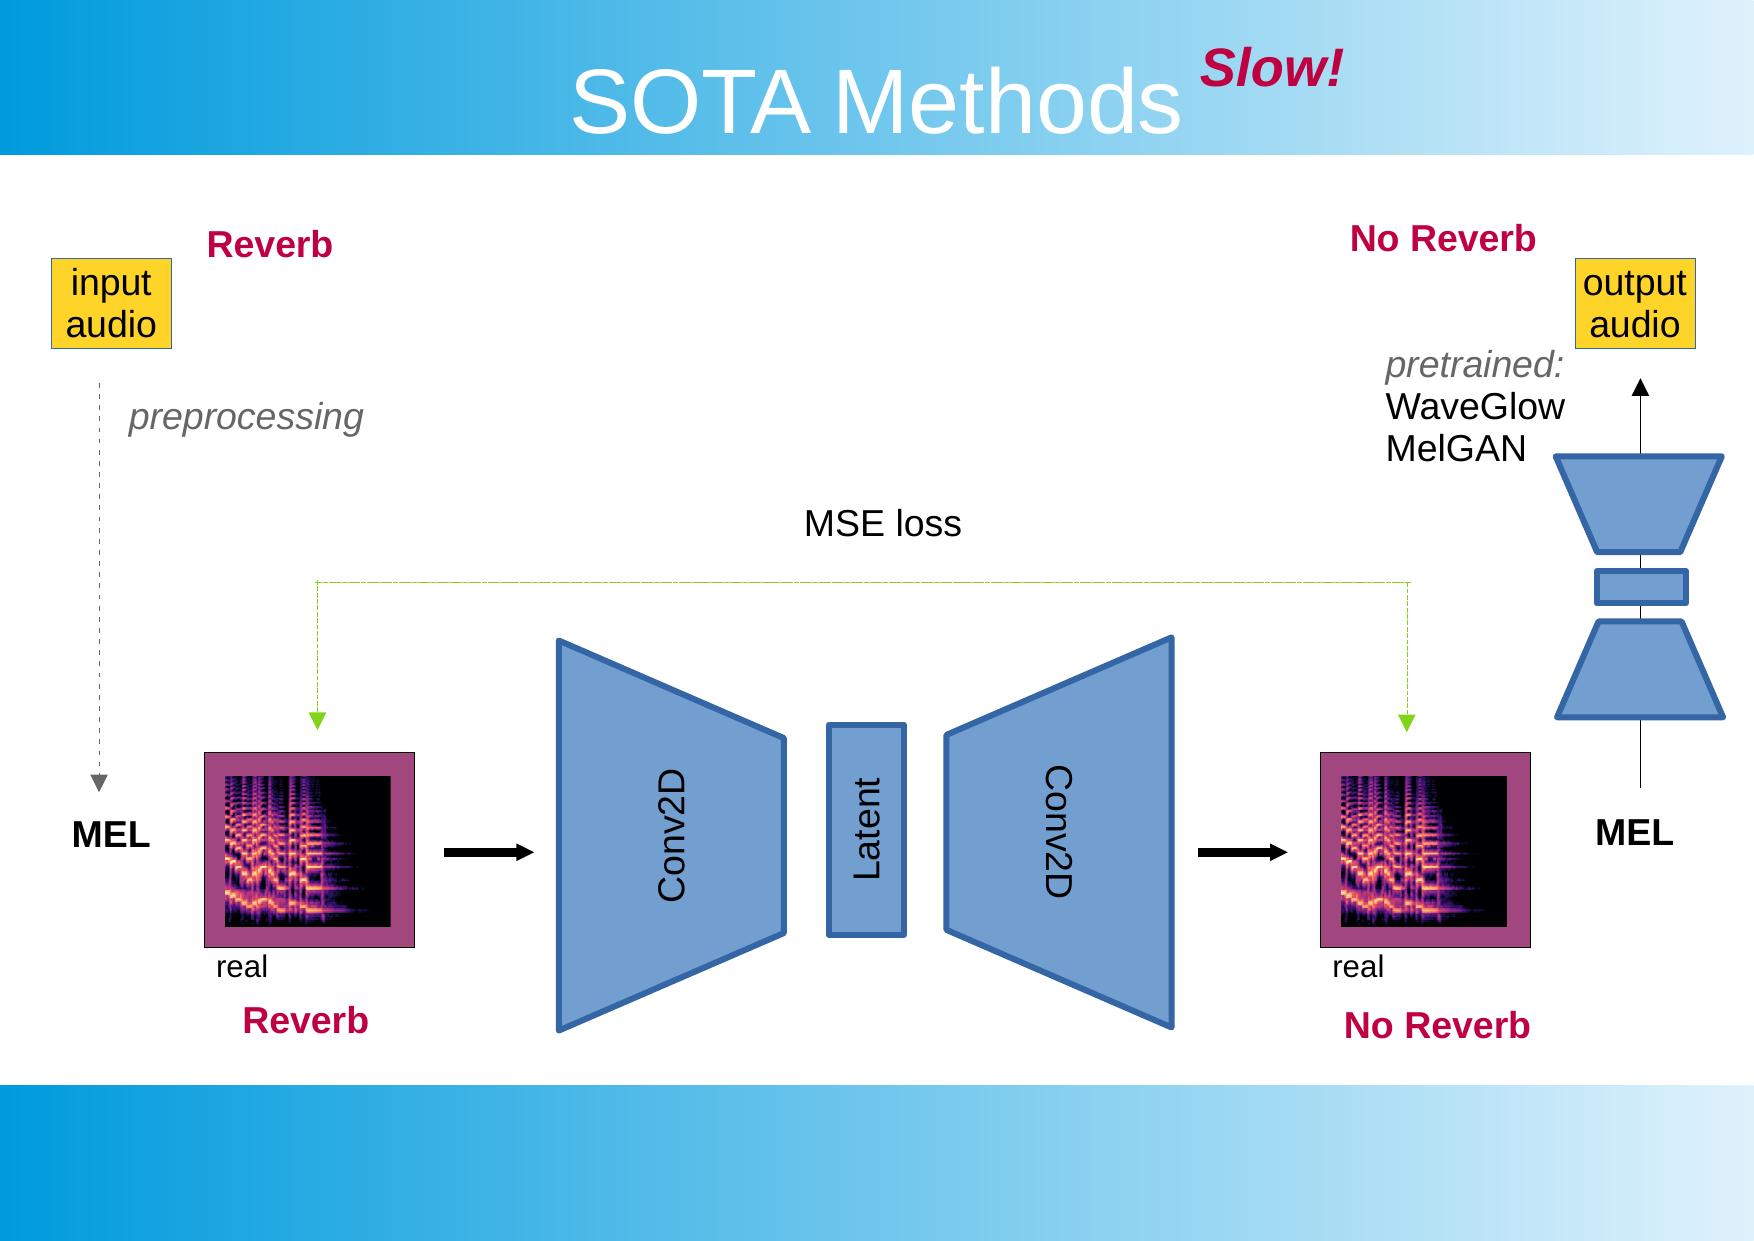

Slow!
# SOTA Methods
No Reverb
Reverb
input
audio
output
audio
MSE loss
MEL
MEL
real
real
pretrained:
WaveGlow
MelGAN
preprocessing
Conv2D
Conv2D
Latent
Reverb
No Reverb